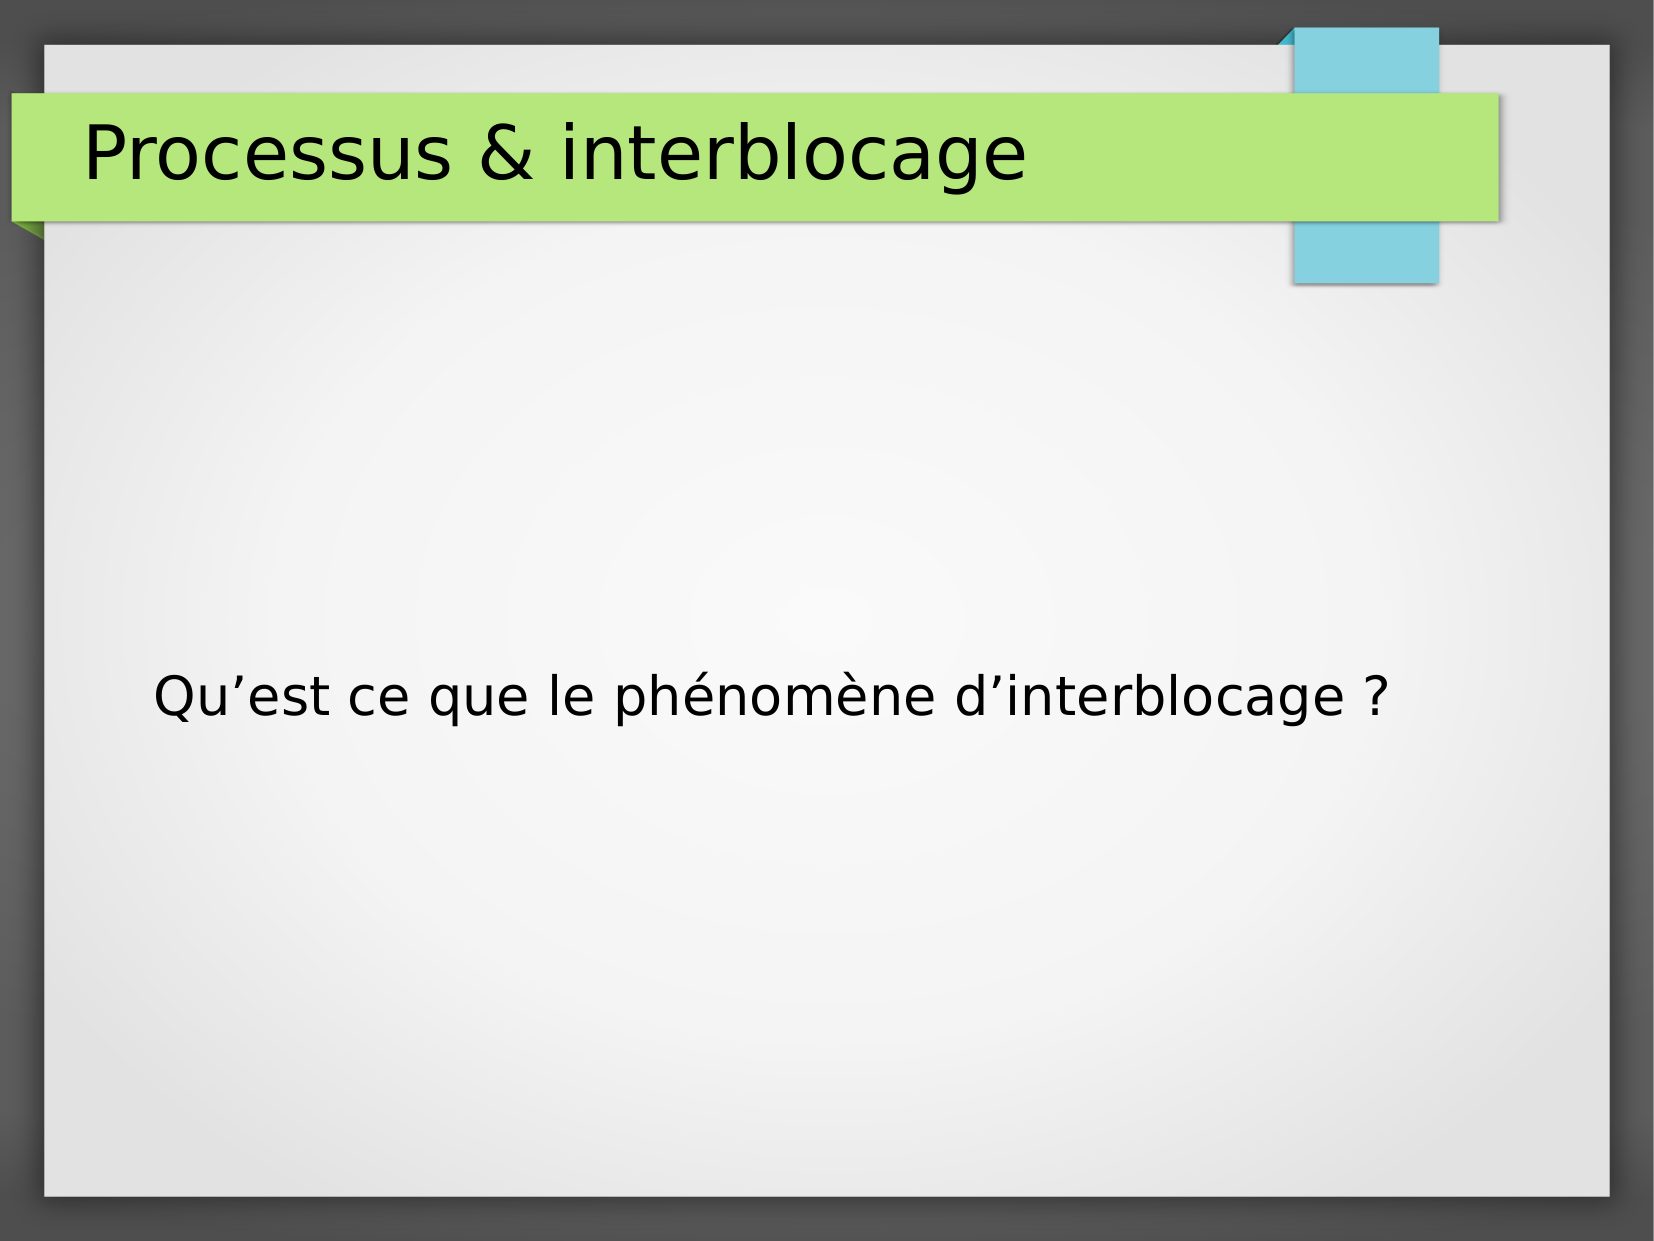

# Processus & interblocage
Qu’est ce que le phénomène d’interblocage ?